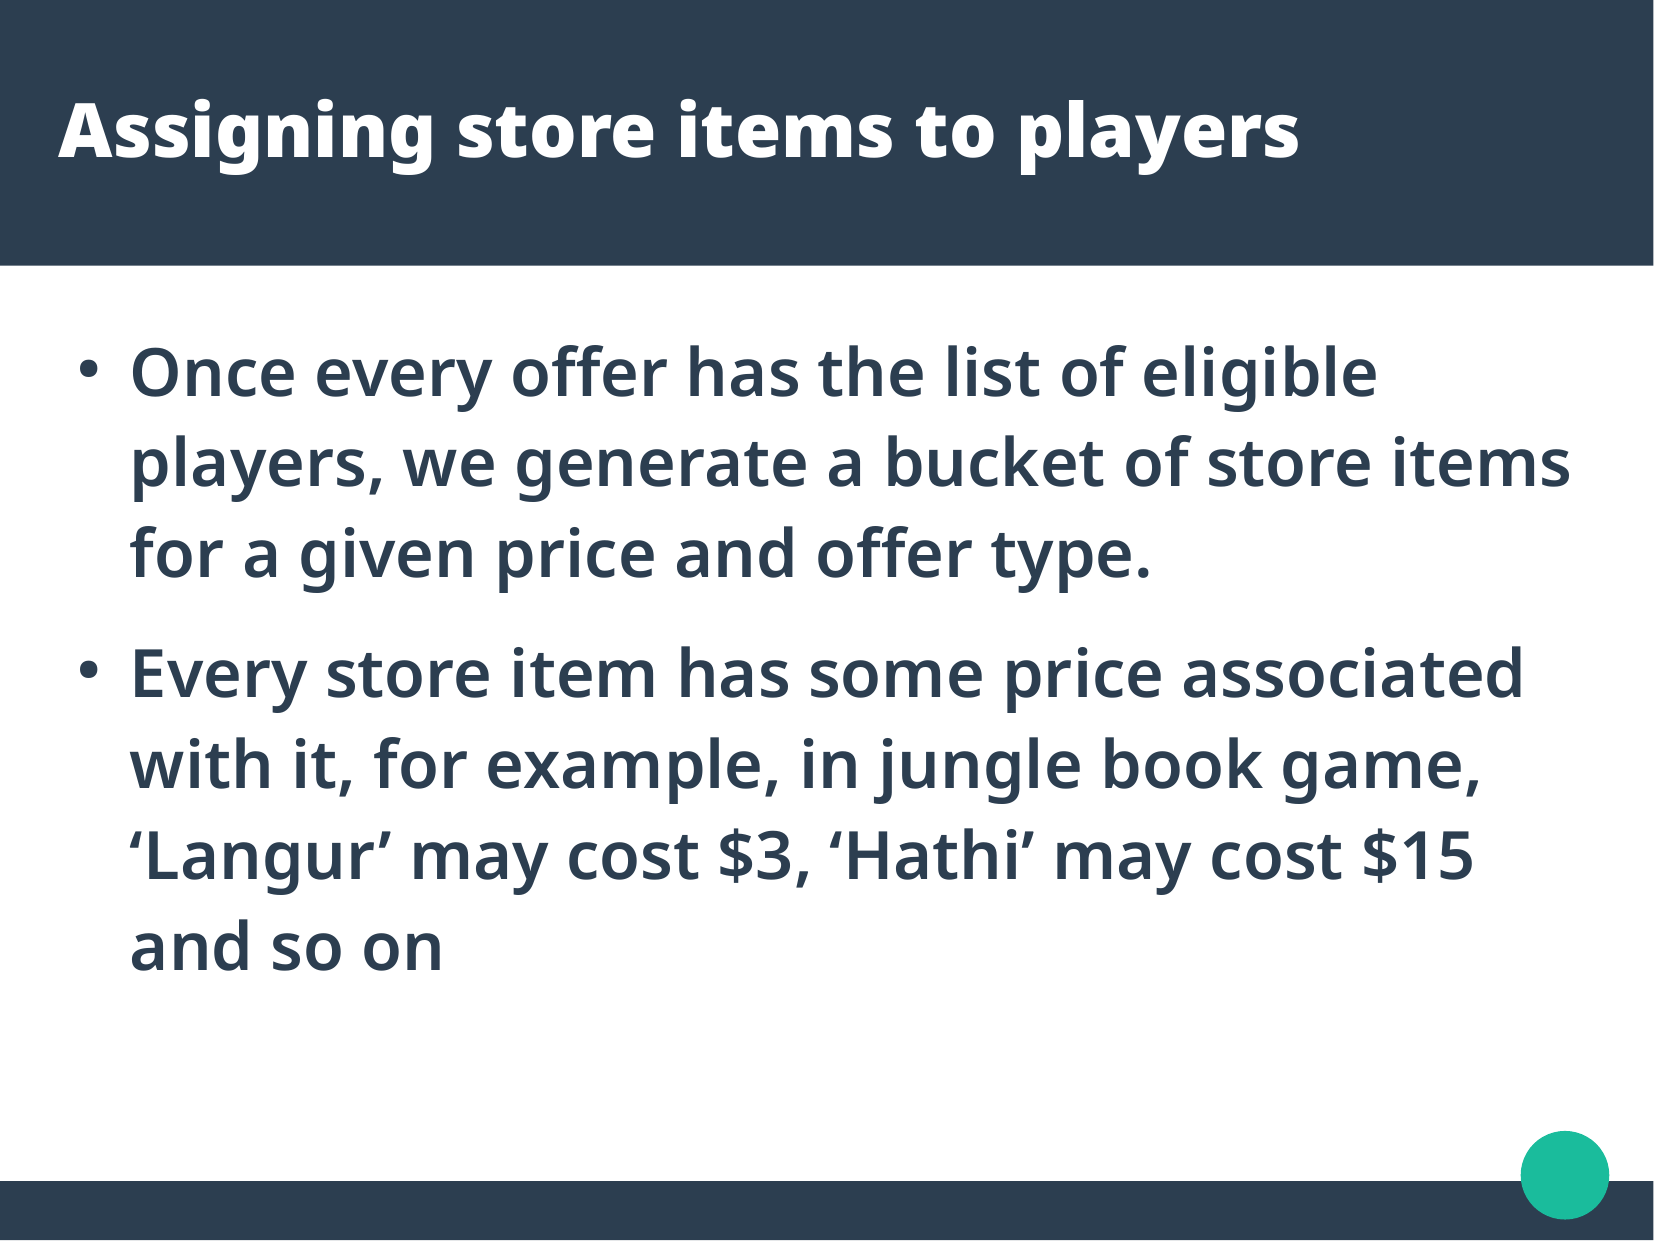

# Assigning store items to players
Once every offer has the list of eligible players, we generate a bucket of store items for a given price and offer type.
Every store item has some price associated with it, for example, in jungle book game, ‘Langur’ may cost $3, ‘Hathi’ may cost $15 and so on